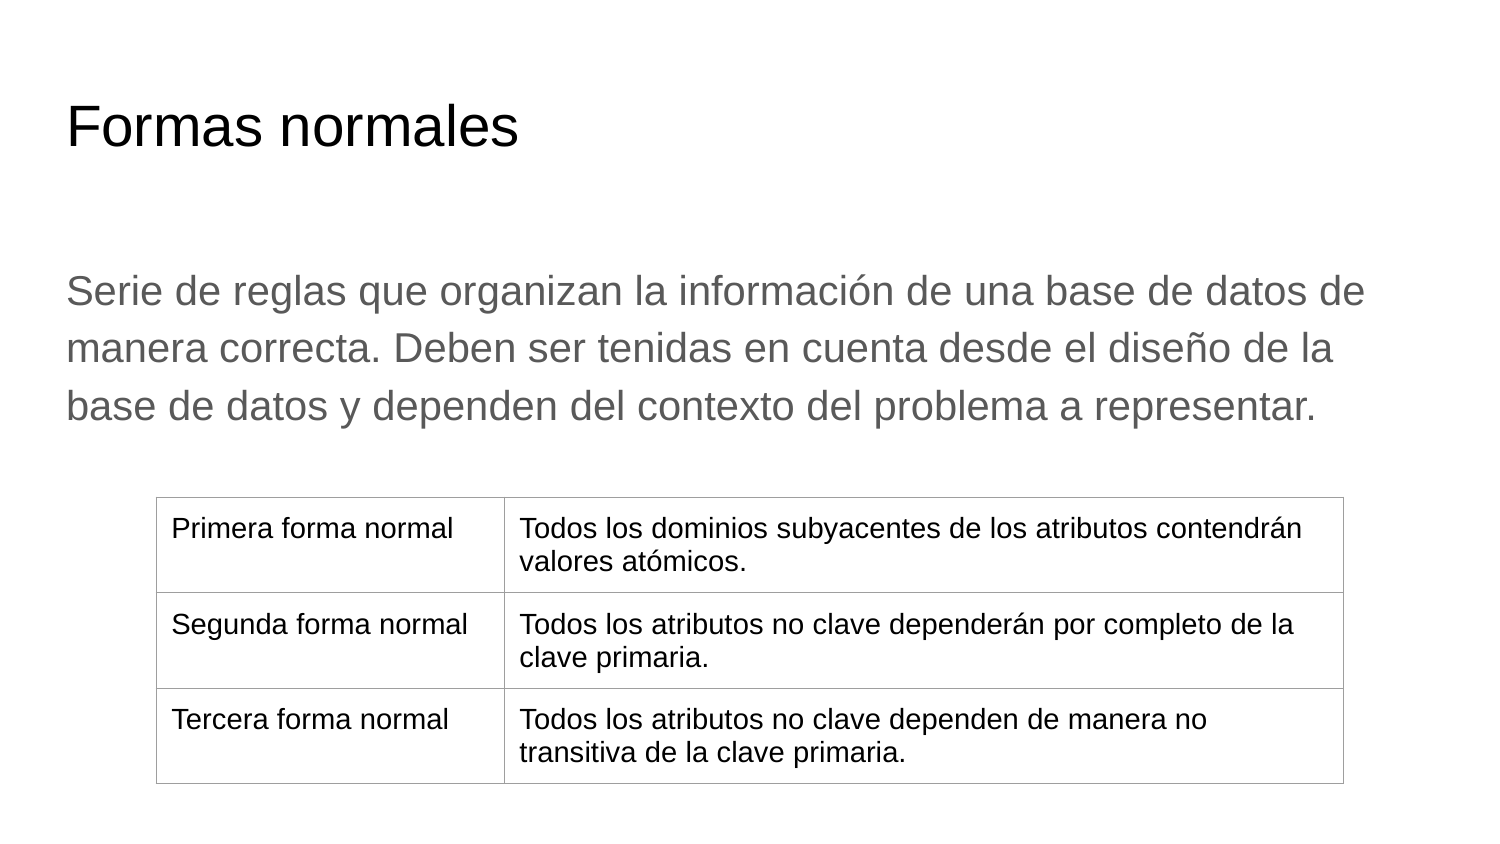

# Formas normales
Serie de reglas que organizan la información de una base de datos de manera correcta. Deben ser tenidas en cuenta desde el diseño de la base de datos y dependen del contexto del problema a representar.
| Primera forma normal | Todos los dominios subyacentes de los atributos contendrán valores atómicos. |
| --- | --- |
| Segunda forma normal | Todos los atributos no clave dependerán por completo de la clave primaria. |
| Tercera forma normal | Todos los atributos no clave dependen de manera no transitiva de la clave primaria. |